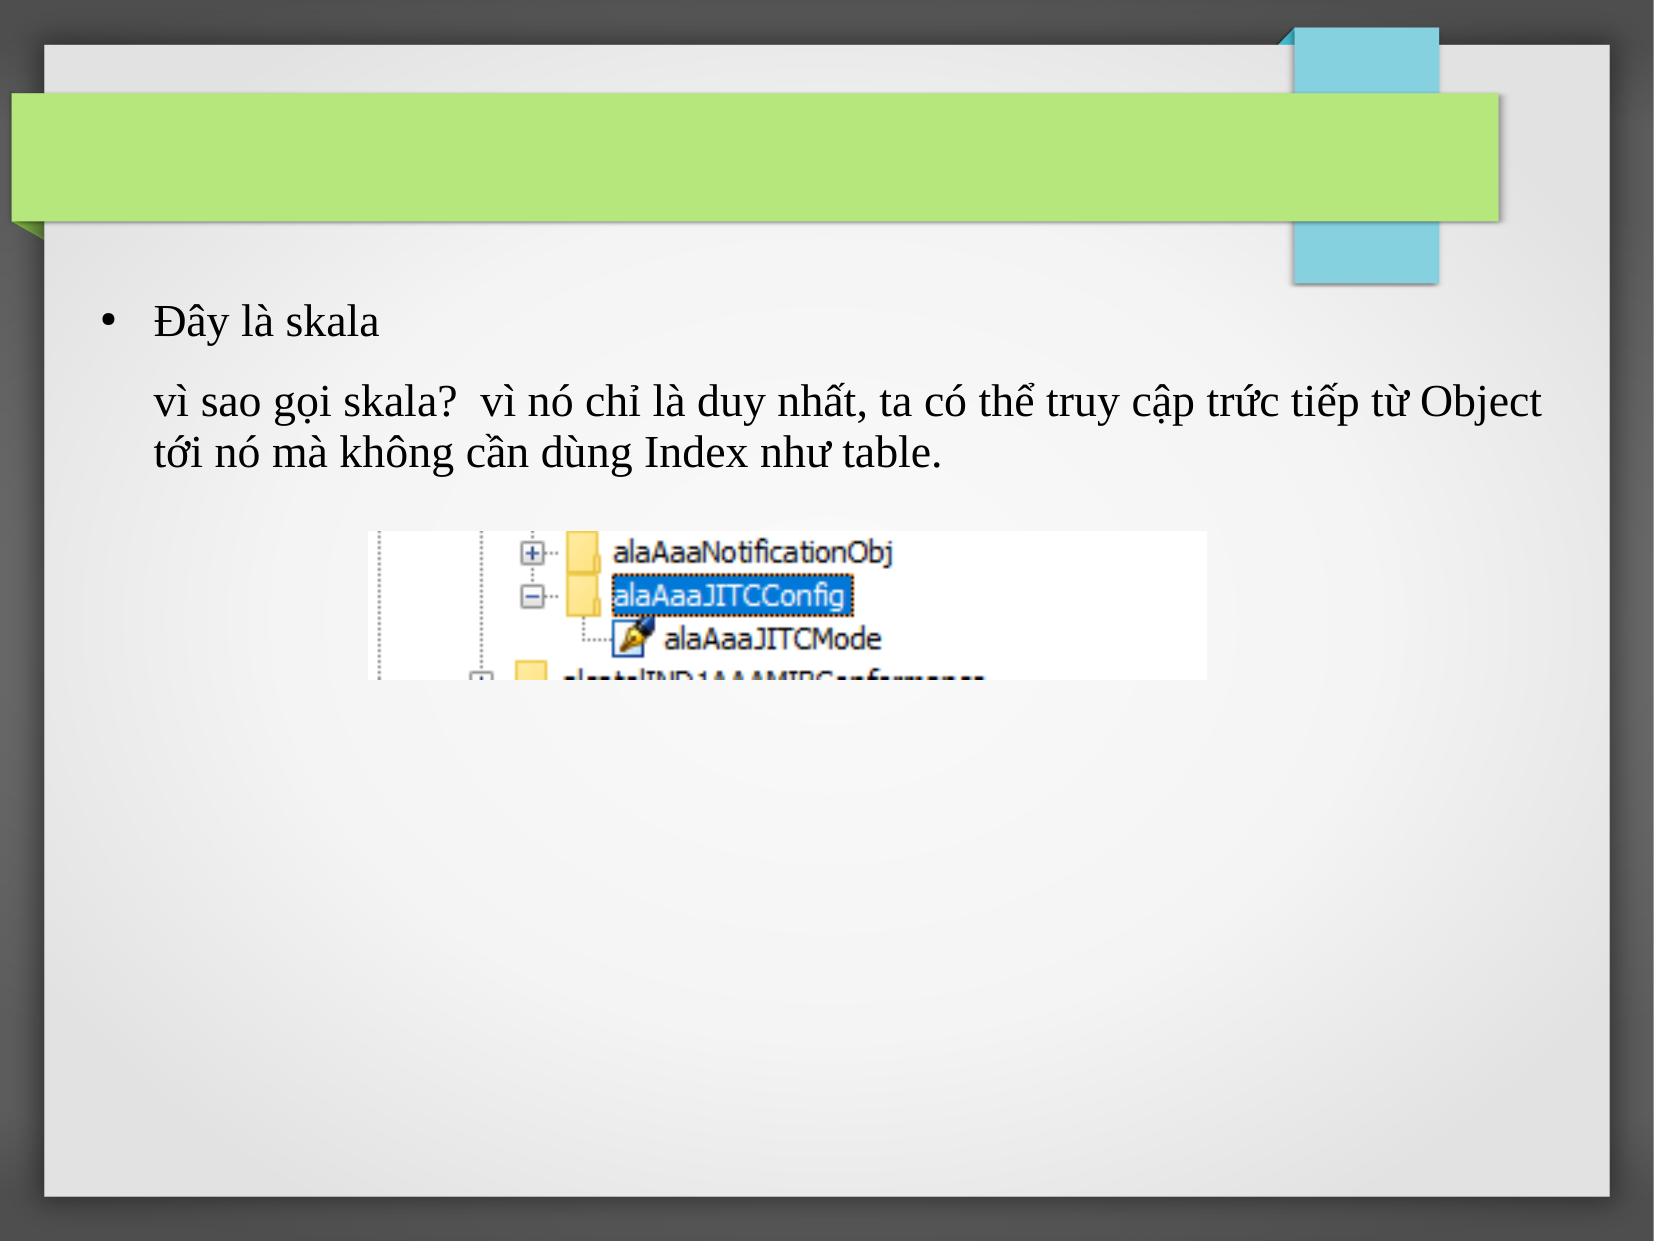

#
Đây là skala
vì sao gọi skala? vì nó chỉ là duy nhất, ta có thể truy cập trức tiếp từ Object tới nó mà không cần dùng Index như table.